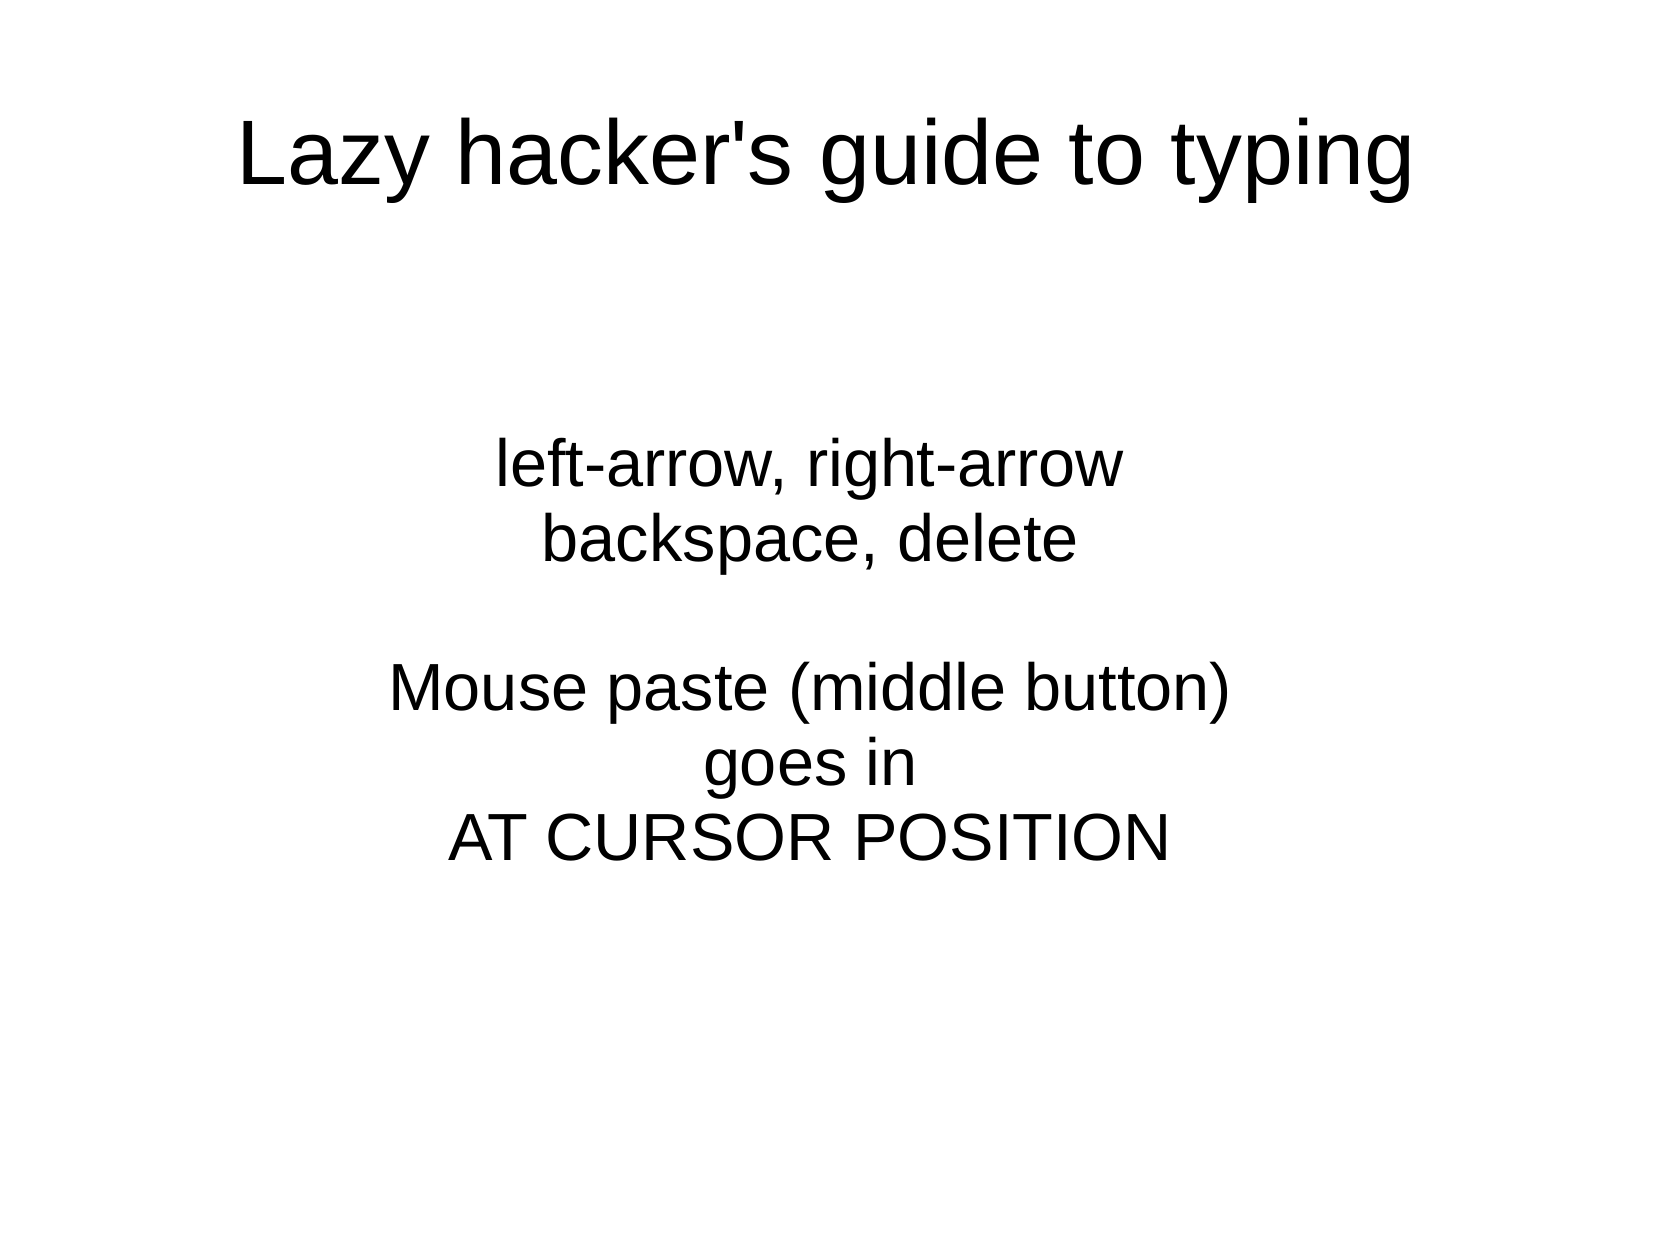

# Lazy hacker's guide to typing
left-arrow, right-arrow
backspace, delete
Mouse paste (middle button)
goes in
AT CURSOR POSITION